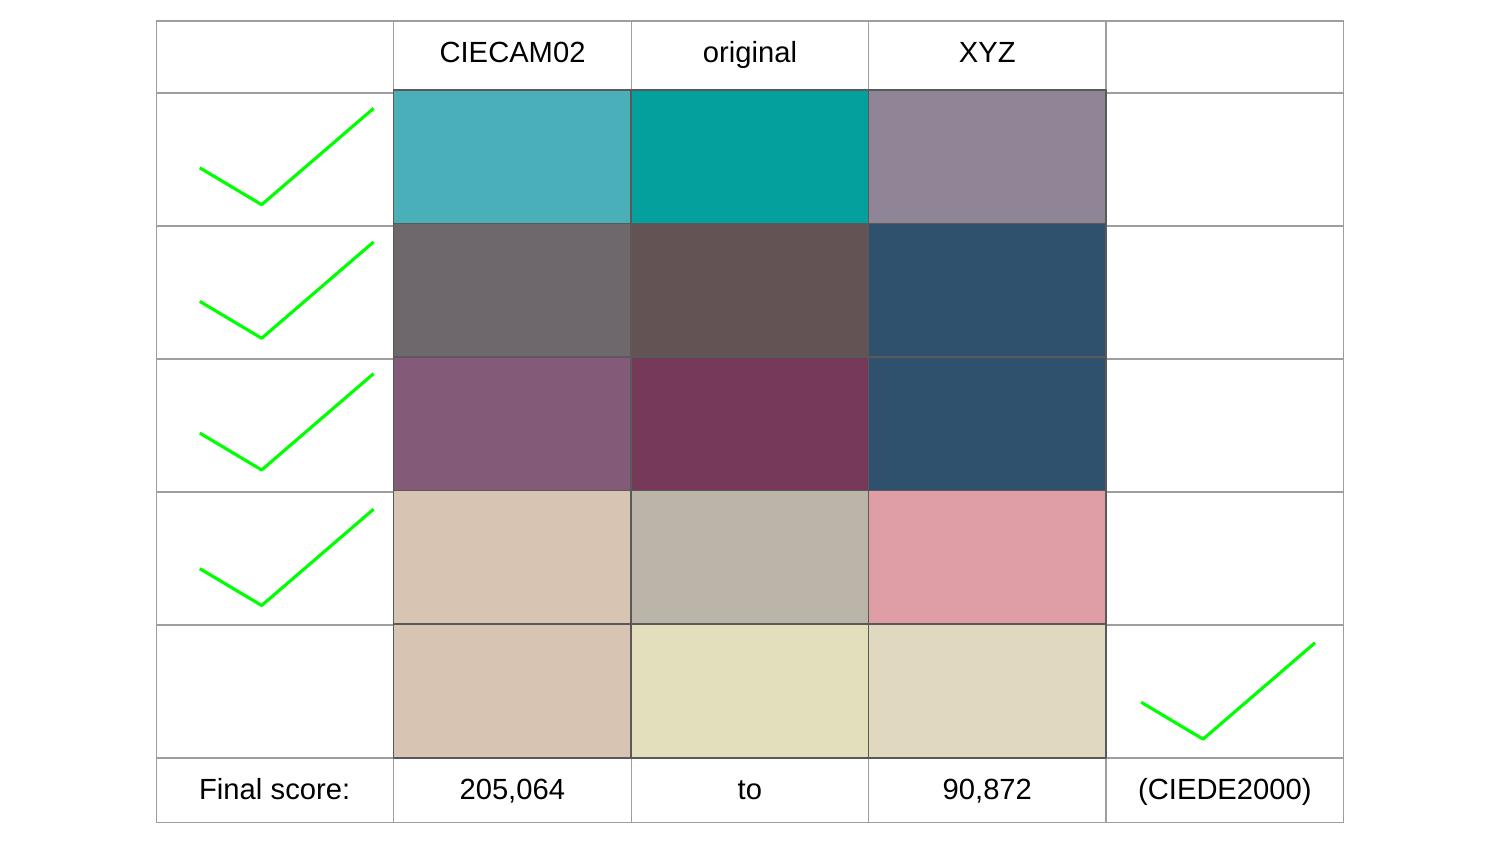

| | CIECAM02 | original | XYZ | |
| --- | --- | --- | --- | --- |
| | | | | |
| | | | | |
| | | | | |
| | | | | |
| | | | | |
| Final score: | 205,064 | to | 90,872 | (CIEDE2000) |